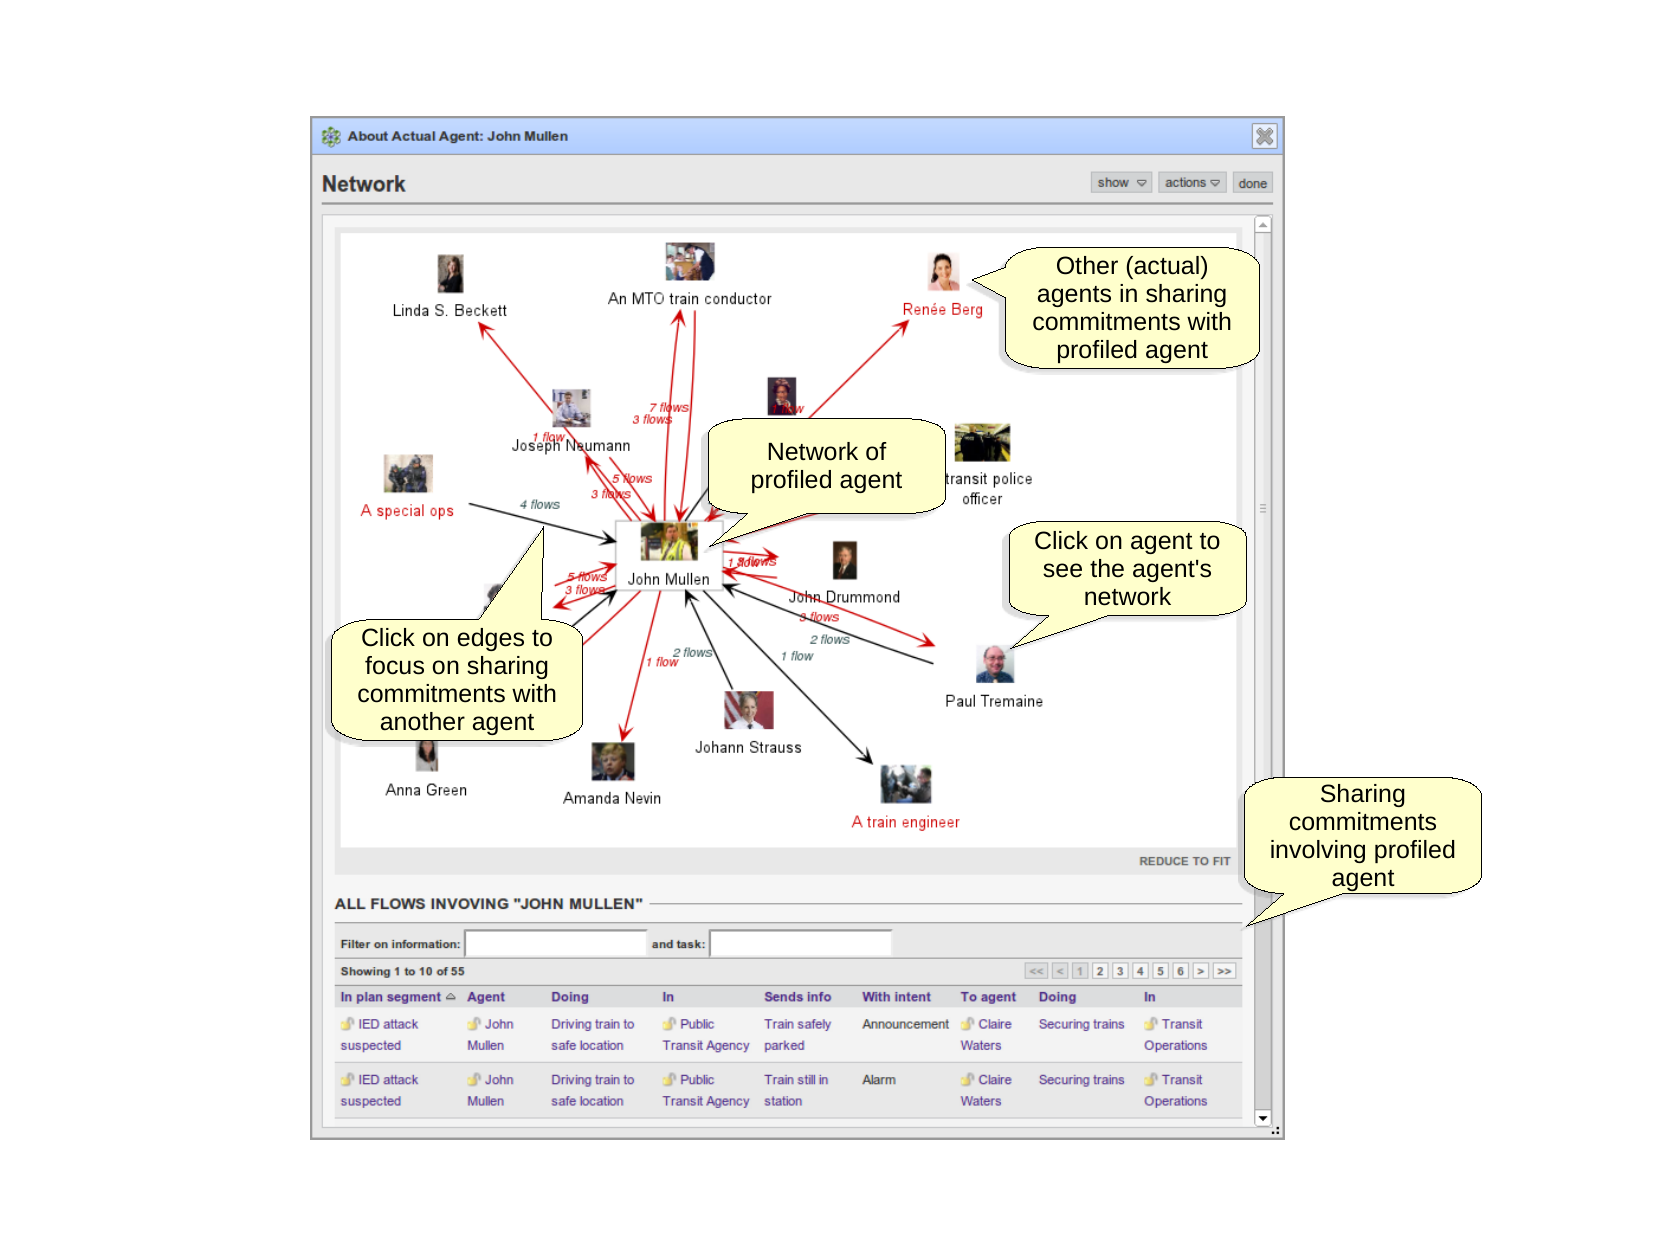

Other (actual) agents in sharing commitments with profiled agent
Network of profiled agent
Click on agent to see the agent's network
Click on edges to focus on sharing commitments with another agent
Sharing commitments involving profiled agent